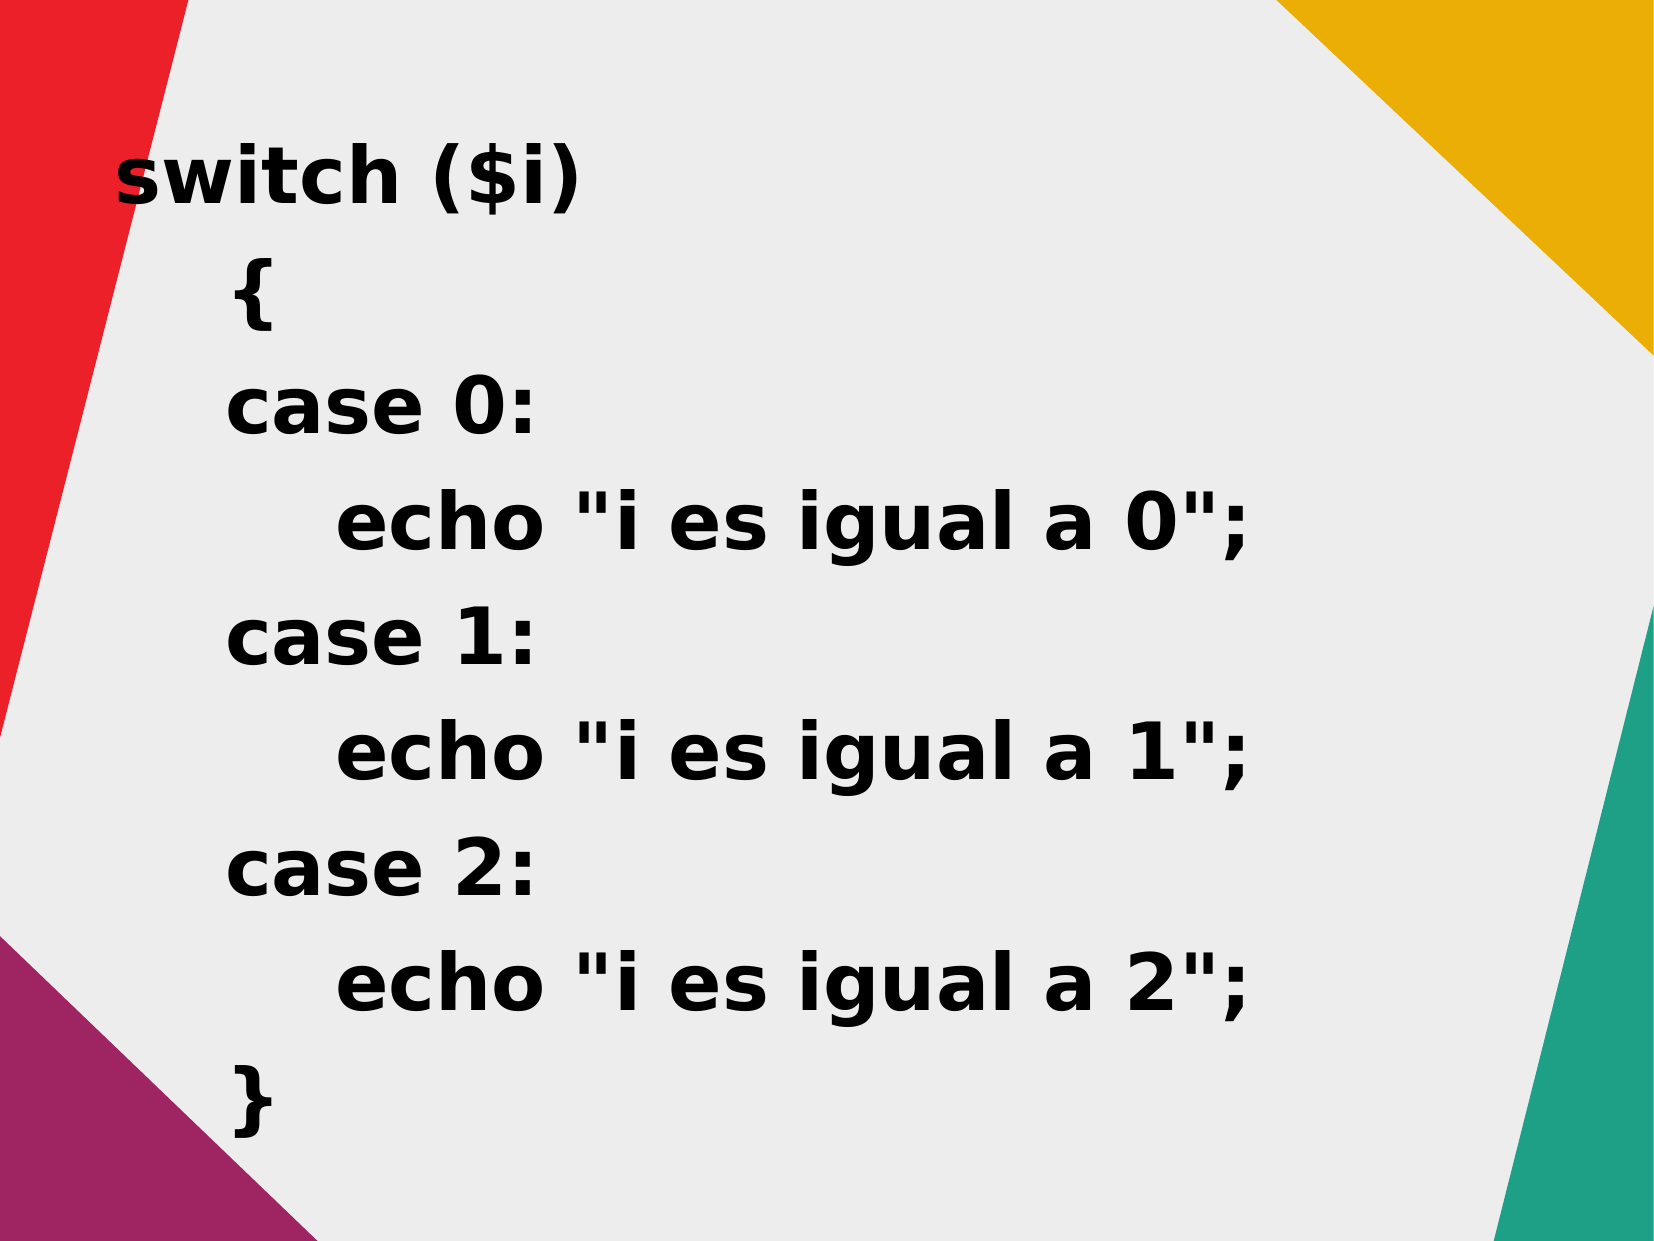

# switch ($i)
 {
 case 0:
 echo "i es igual a 0";
 case 1:
 echo "i es igual a 1";
 case 2:
 echo "i es igual a 2";
 }